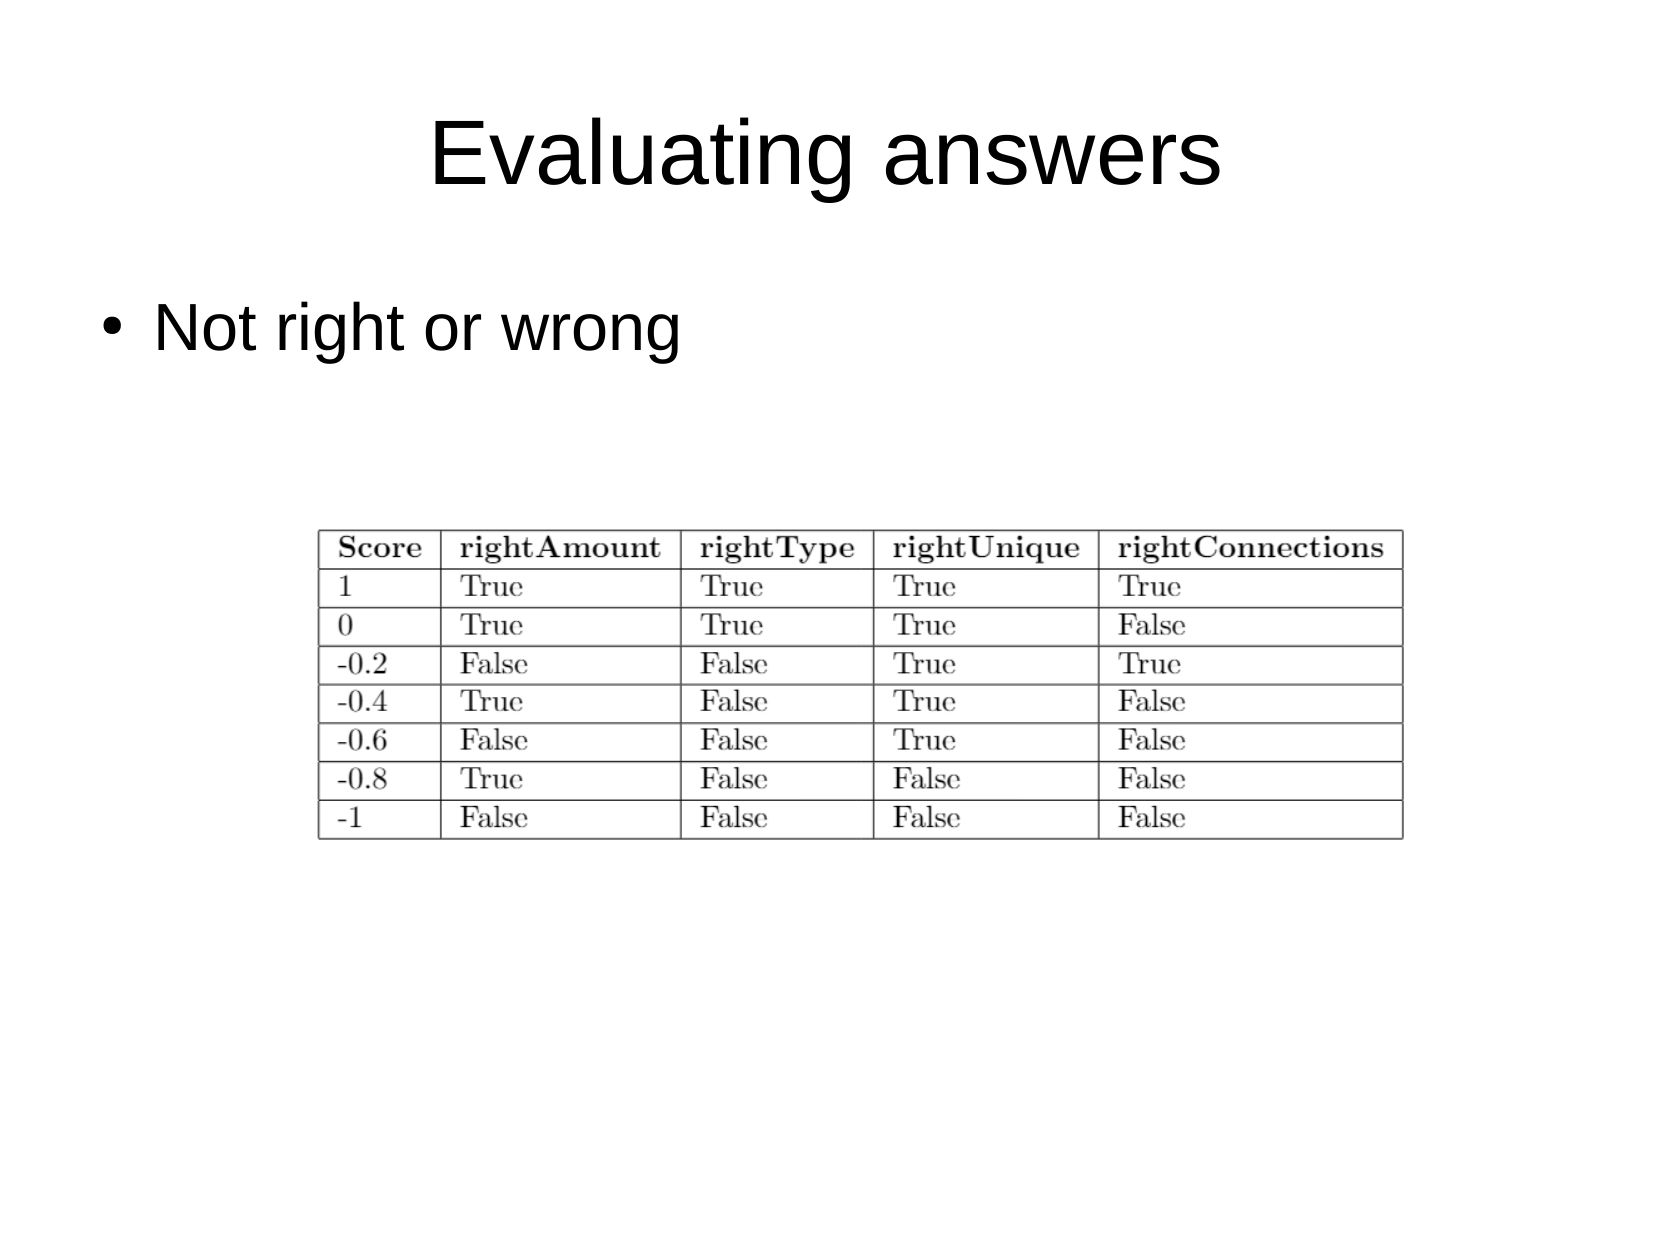

# Evaluating answers
Not right or wrong